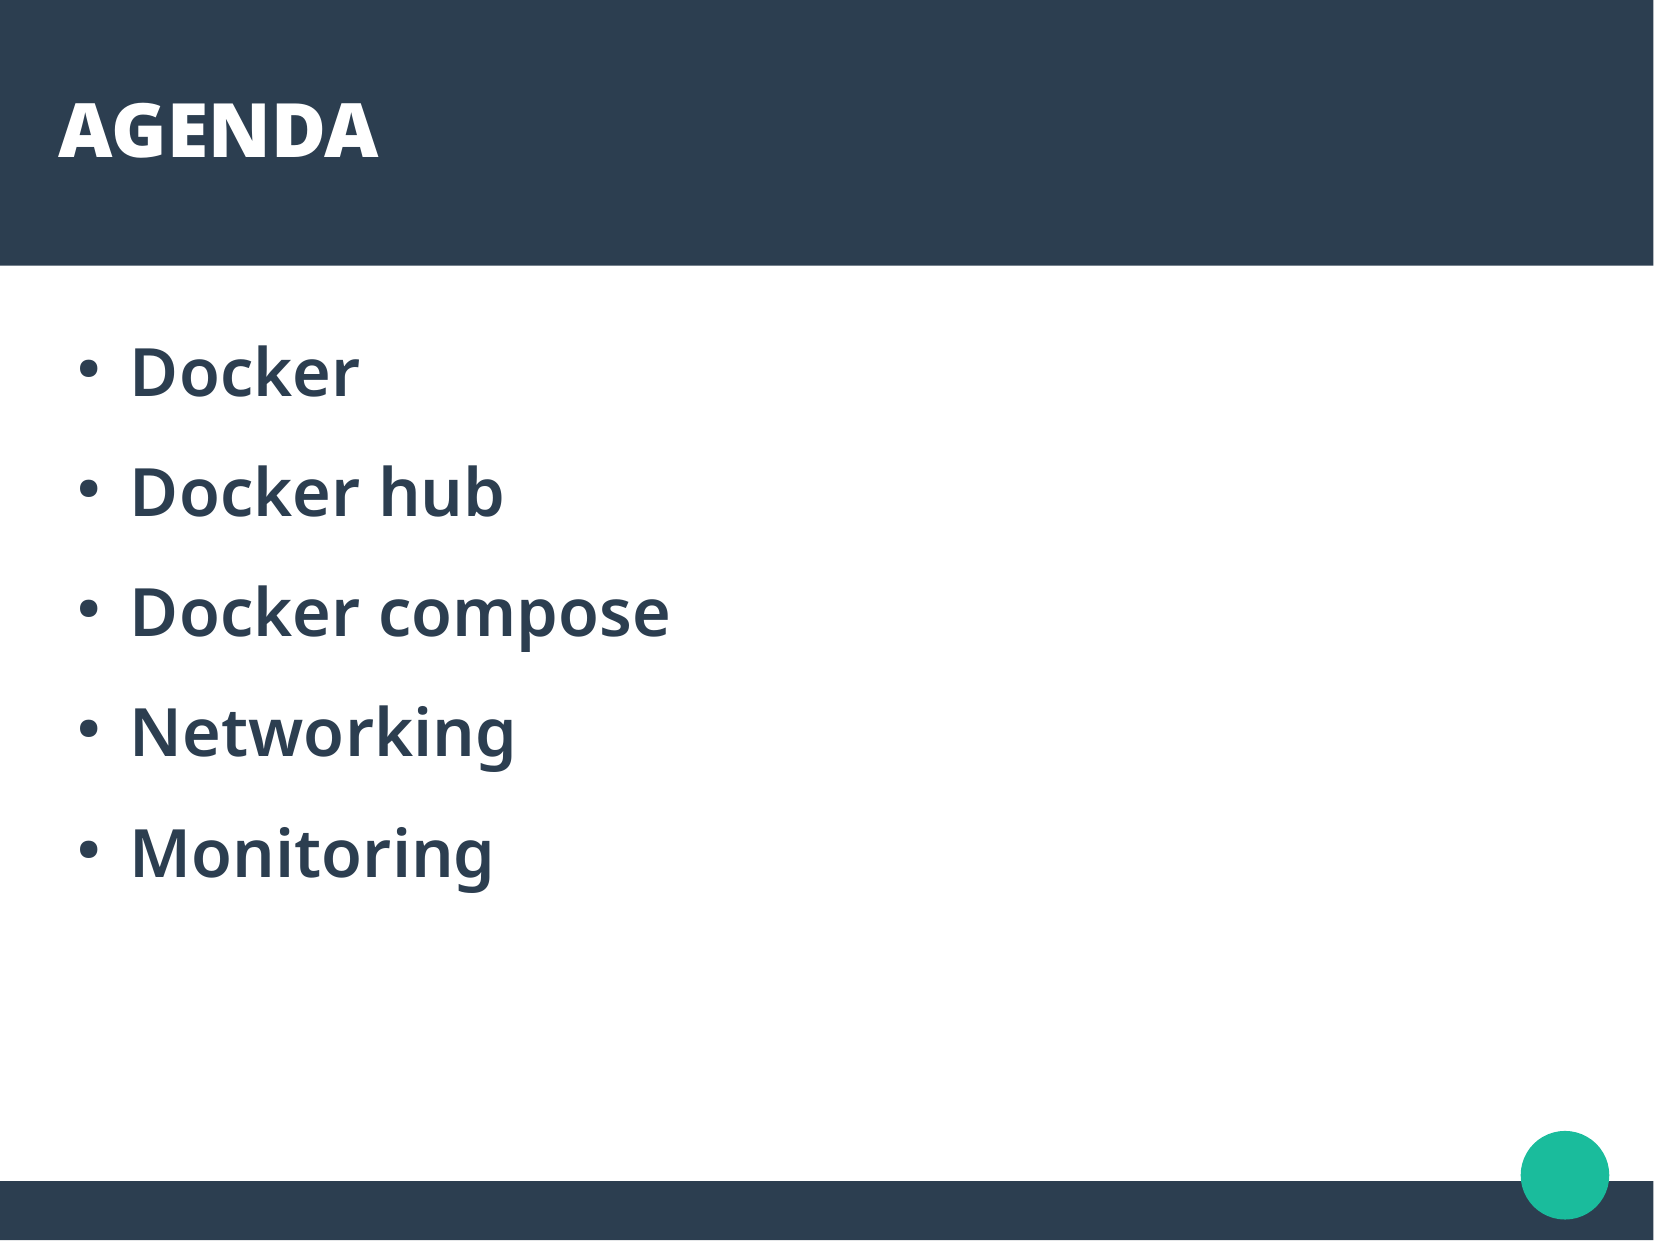

# AGENDA
Docker
Docker hub
Docker compose
Networking
Monitoring